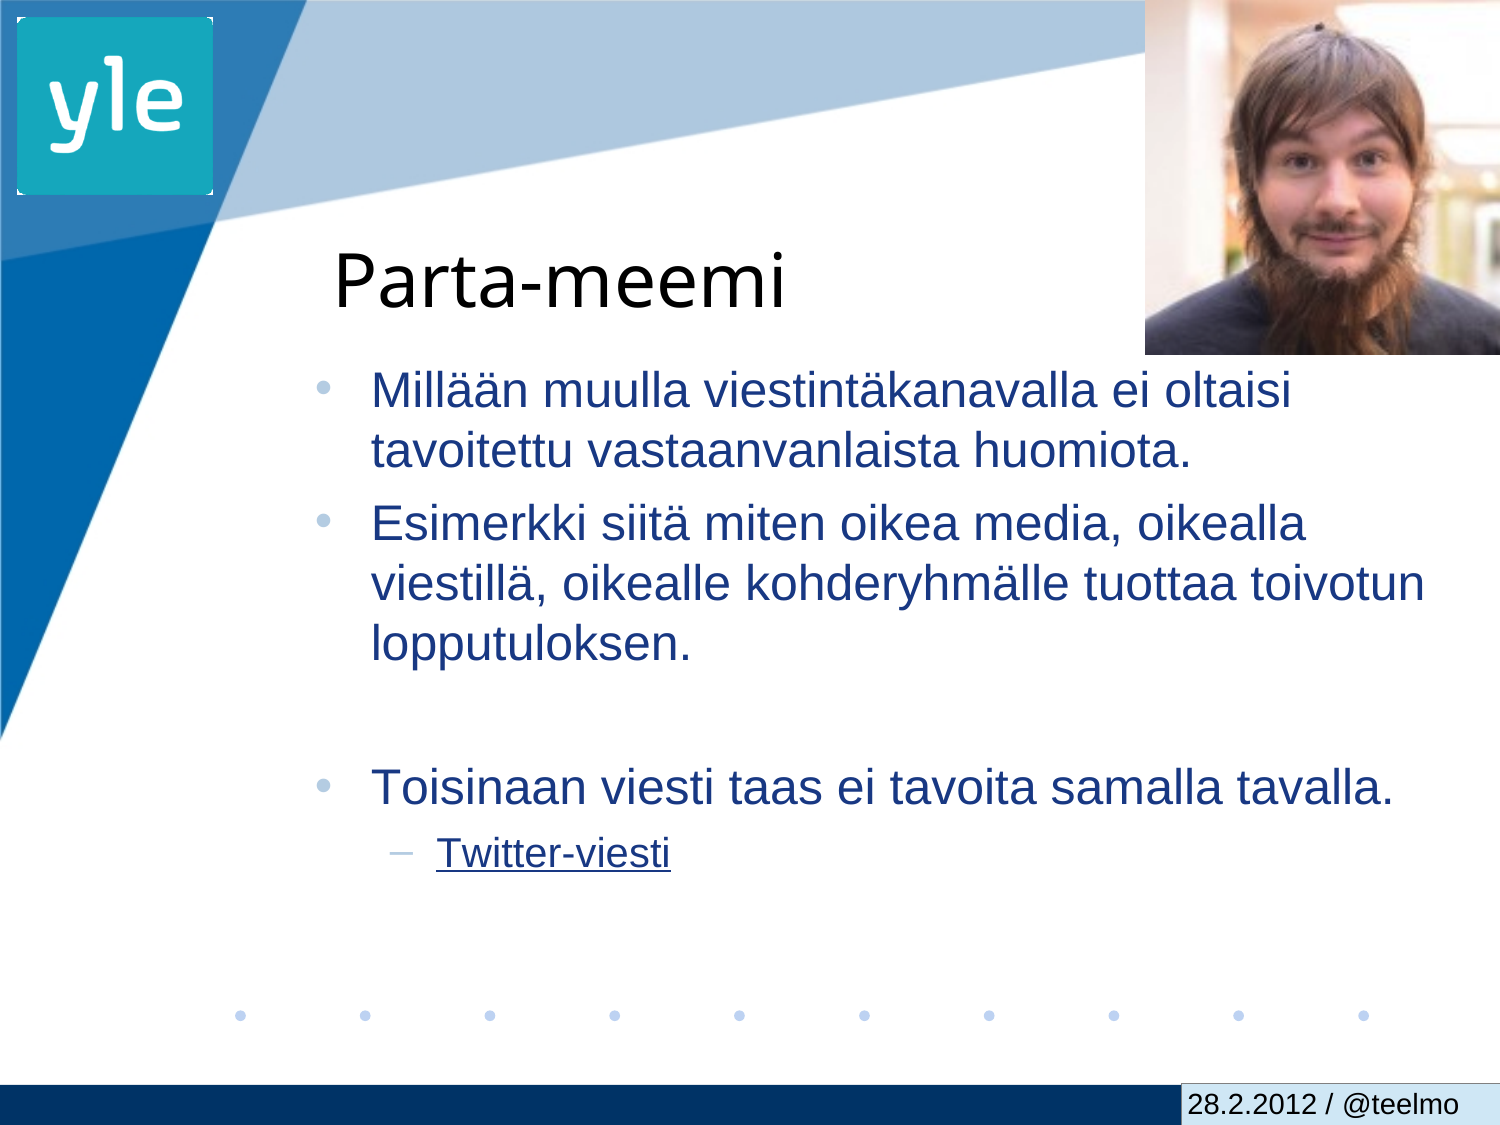

# Parta-meemi
Millään muulla viestintäkanavalla ei oltaisi tavoitettu vastaanvanlaista huomiota.
Esimerkki siitä miten oikea media, oikealla viestillä, oikealle kohderyhmälle tuottaa toivotun lopputuloksen.
Toisinaan viesti taas ei tavoita samalla tavalla.
Twitter-viesti
28.2.2012 / @teelmo